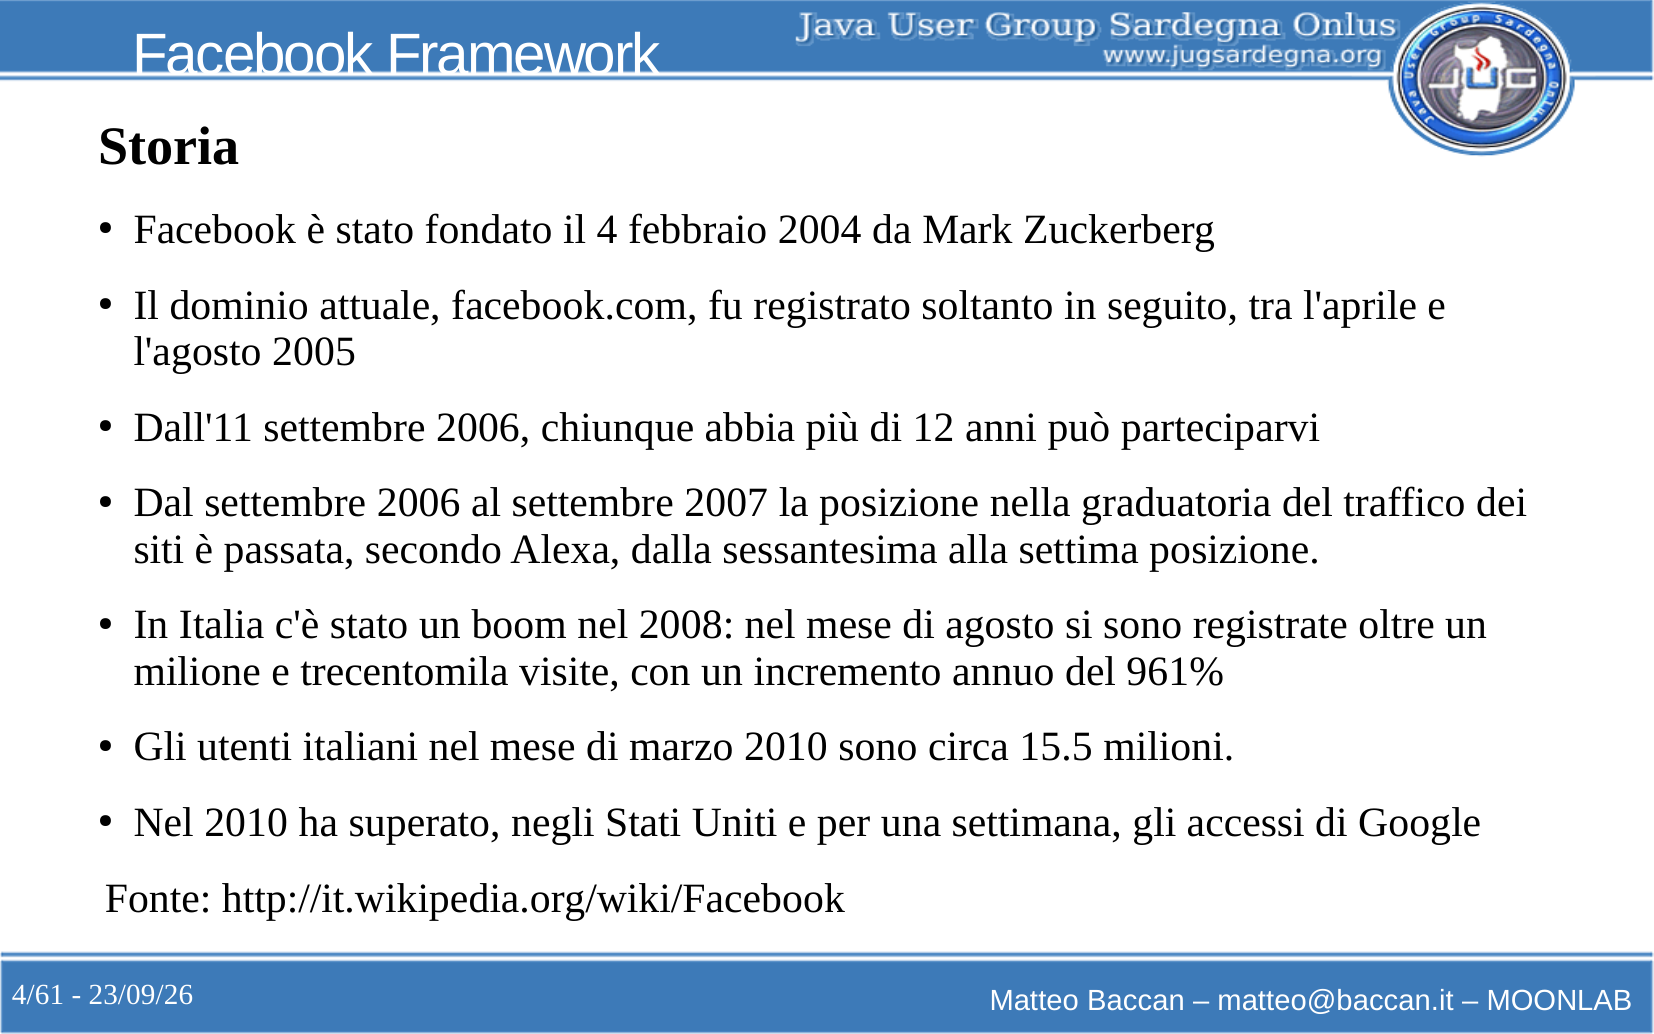

# Facebook Framework
Storia
Facebook è stato fondato il 4 febbraio 2004 da Mark Zuckerberg
Il dominio attuale, facebook.com, fu registrato soltanto in seguito, tra l'aprile e l'agosto 2005
Dall'11 settembre 2006, chiunque abbia più di 12 anni può parteciparvi
Dal settembre 2006 al settembre 2007 la posizione nella graduatoria del traffico dei siti è passata, secondo Alexa, dalla sessantesima alla settima posizione.
In Italia c'è stato un boom nel 2008: nel mese di agosto si sono registrate oltre un milione e trecentomila visite, con un incremento annuo del 961%
Gli utenti italiani nel mese di marzo 2010 sono circa 15.5 milioni.
Nel 2010 ha superato, negli Stati Uniti e per una settimana, gli accessi di Google
 Fonte: http://it.wikipedia.org/wiki/Facebook
4